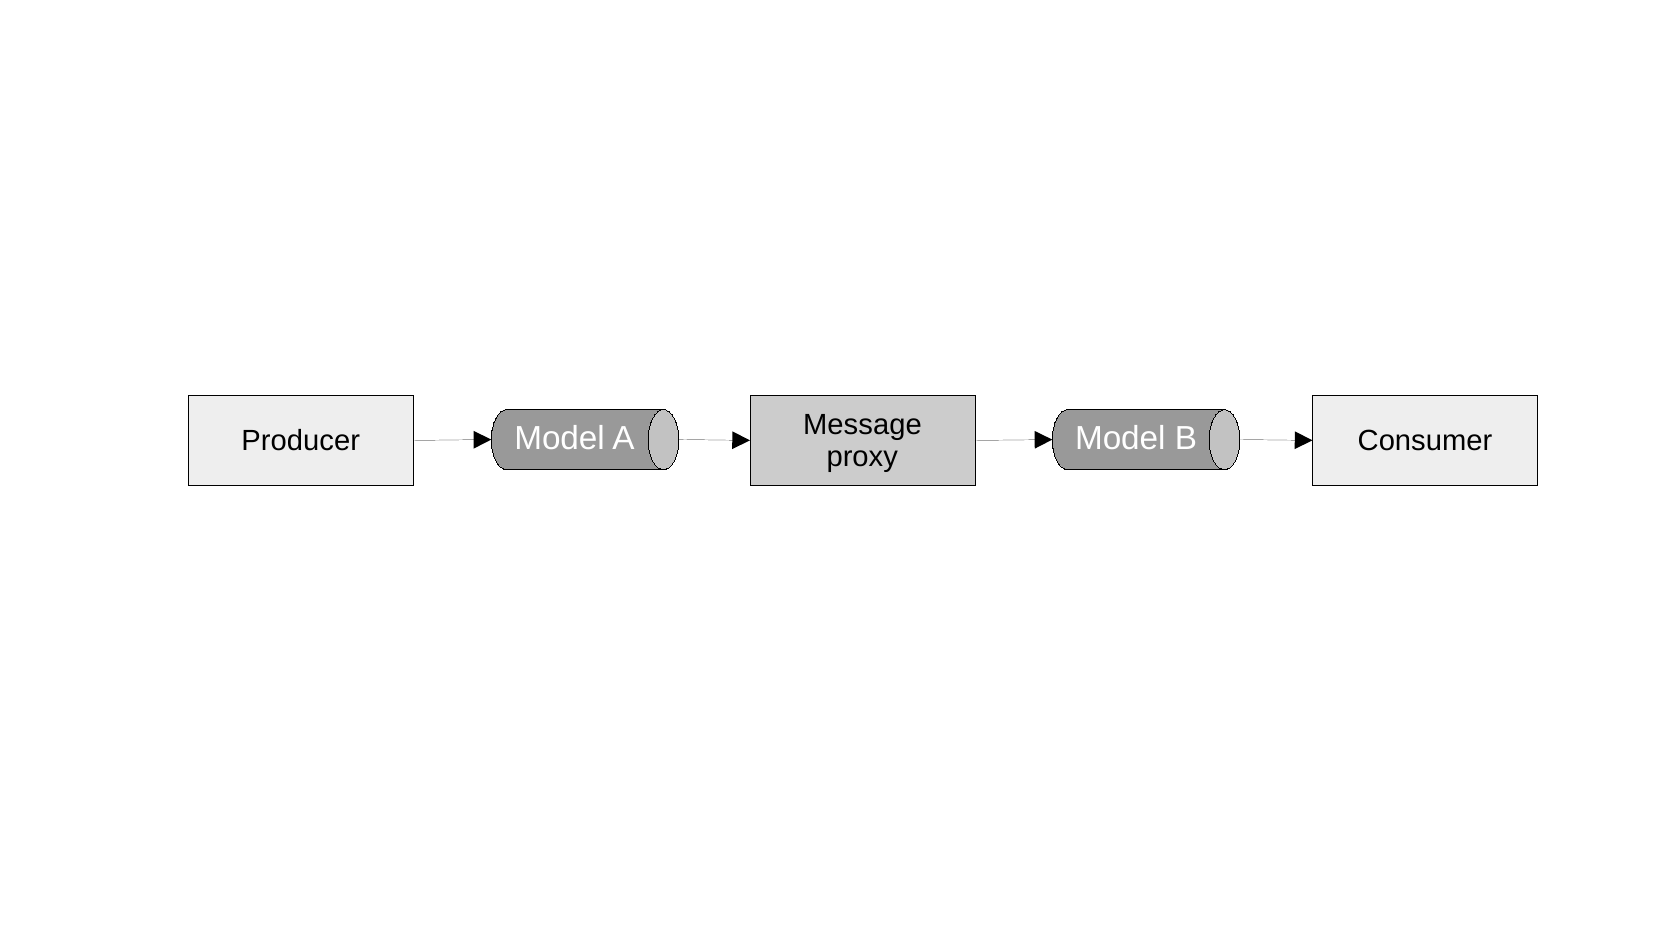

Producer
Message proxy
Consumer
Model A
Model B